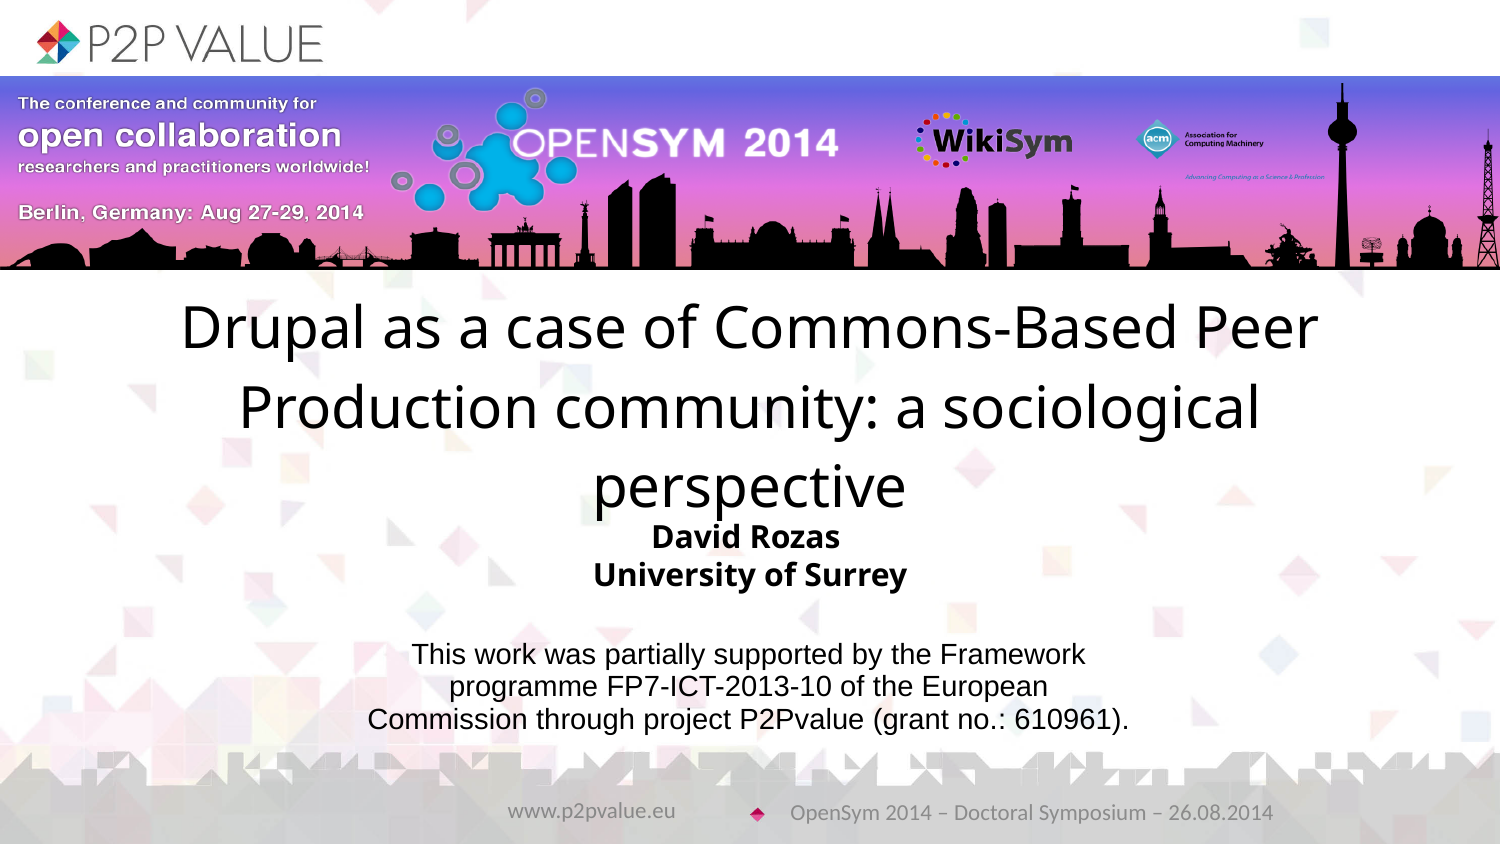

Drupal as a case of Commons-Based Peer Production community: a sociological perspective
# David Rozas University of Surrey
This work was partially supported by the Framework
programme FP7-ICT-2013-10 of the European Commission through project P2Pvalue (grant no.: 610961).
OpenSym 2014 – Doctoral Symposium – 26.08.2014
www.p2pvalue.eu